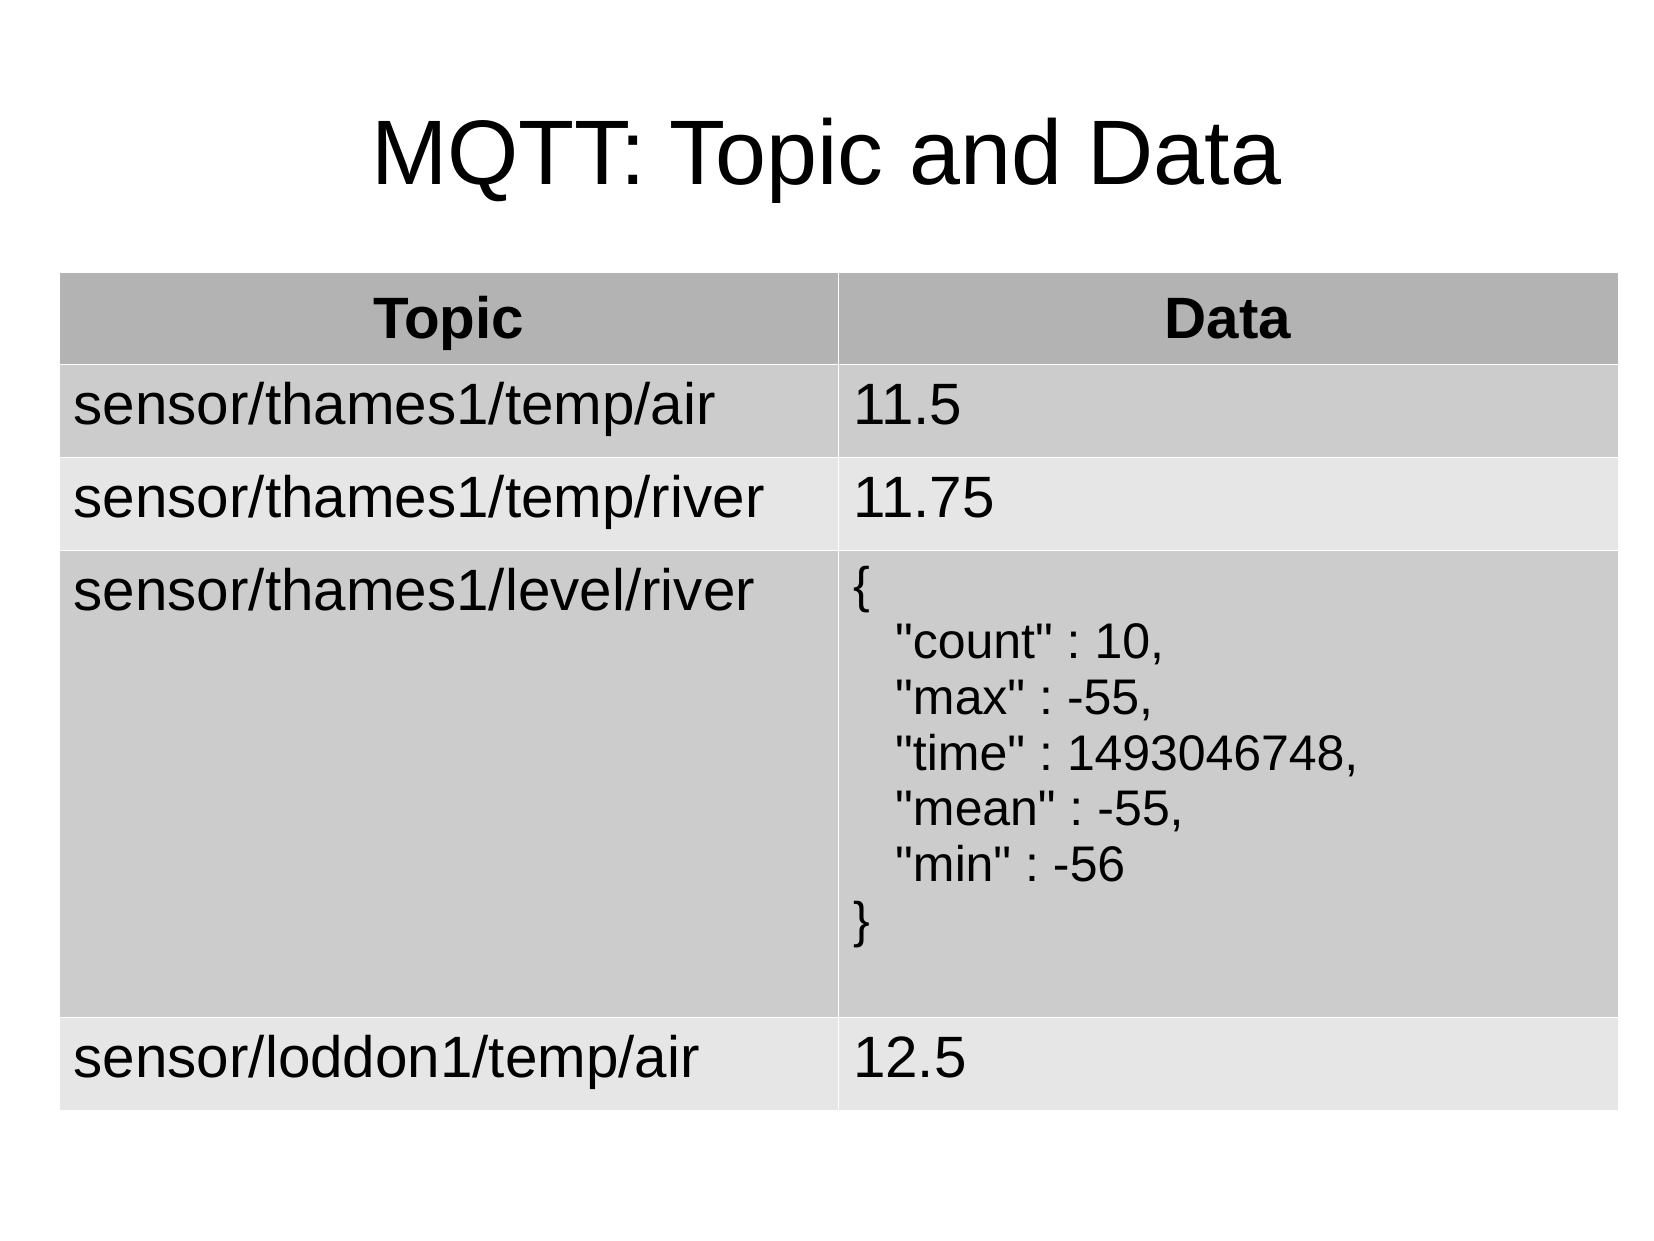

# MQTT: Topic and Data
| Topic | Data |
| --- | --- |
| sensor/thames1/temp/air | 11.5 |
| sensor/thames1/temp/river | 11.75 |
| sensor/thames1/level/river | { "count" : 10, "max" : -55, "time" : 1493046748, "mean" : -55, "min" : -56 } |
| sensor/loddon1/temp/air | 12.5 |